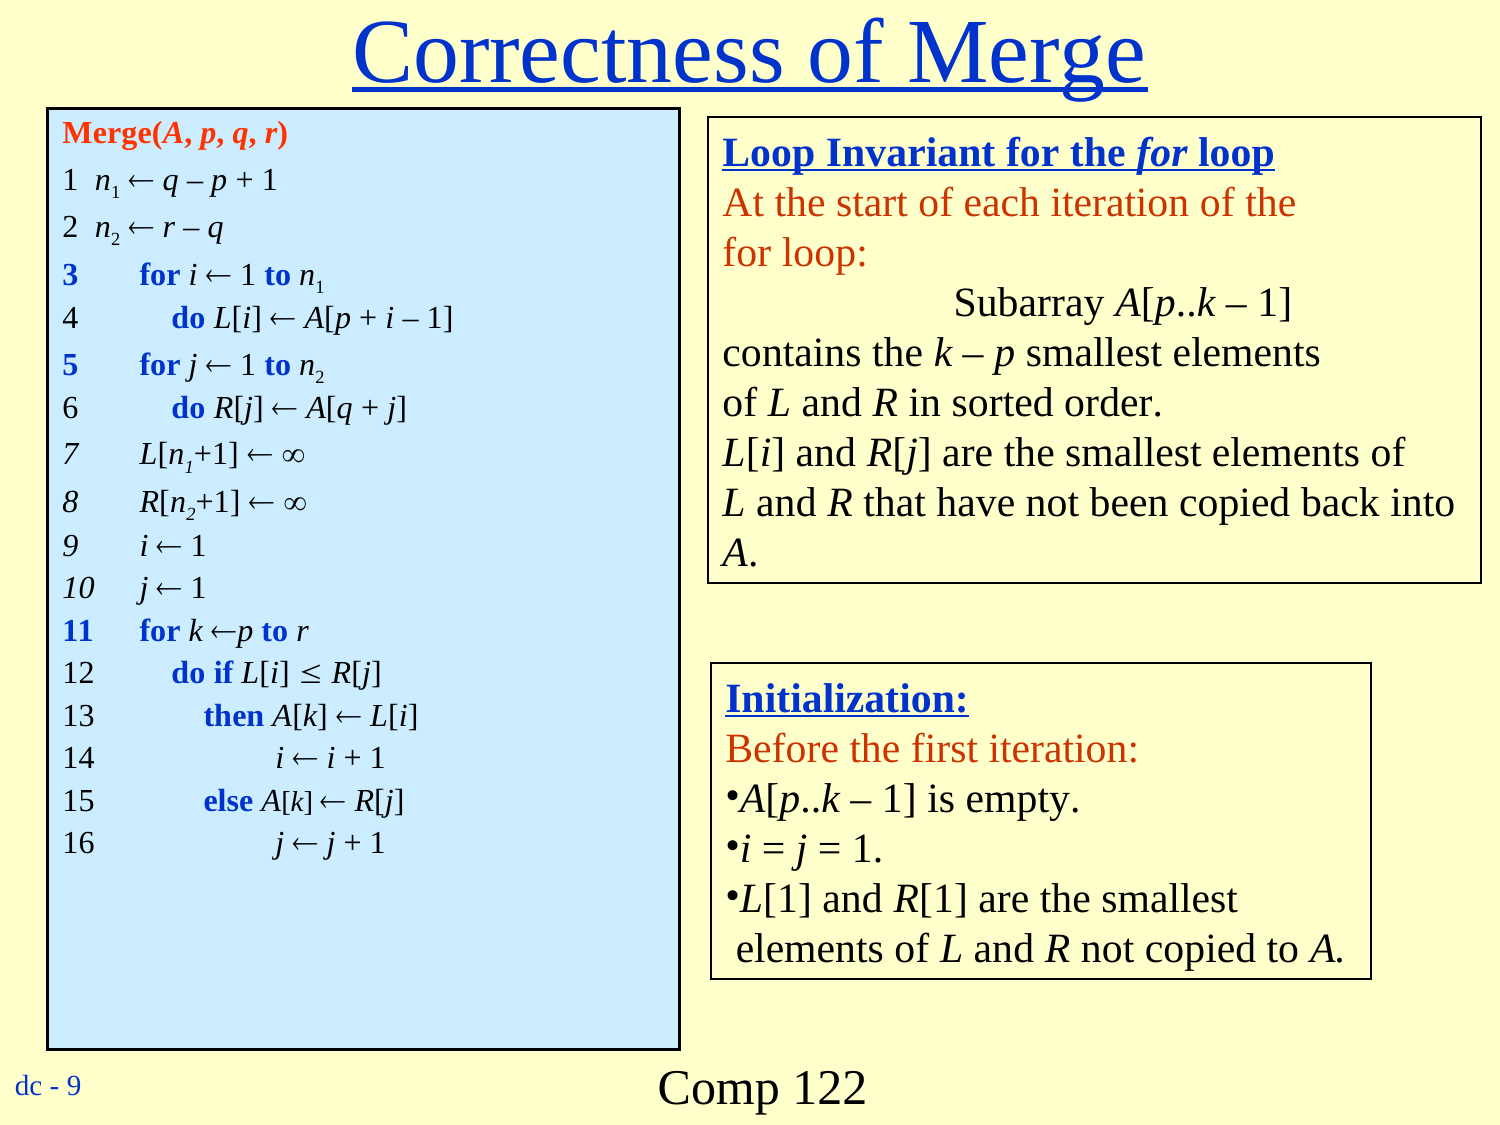

# Correctness of Merge
Merge(A, p, q, r)
1 n1  q – p + 1
2 n2  r – q
for i  1 to n1
 do L[i]  A[p + i – 1]
for j  1 to n2
 do R[j]  A[q + j]
L[n1+1]  
R[n2+1]  
i  1
j  1
for k p to r
 do if L[i]  R[j]
 then A[k]  L[i]
 i  i + 1
 else A[k]  R[j]
 j  j + 1
Loop Invariant for the for loop
At the start of each iteration of the
for loop:
 Subarray A[p..k – 1]
contains the k – p smallest elements
of L and R in sorted order.
L[i] and R[j] are the smallest elements of
L and R that have not been copied back into
A.
Initialization:
Before the first iteration:
A[p..k – 1] is empty.
i = j = 1.
L[1] and R[1] are the smallest
 elements of L and R not copied to A.